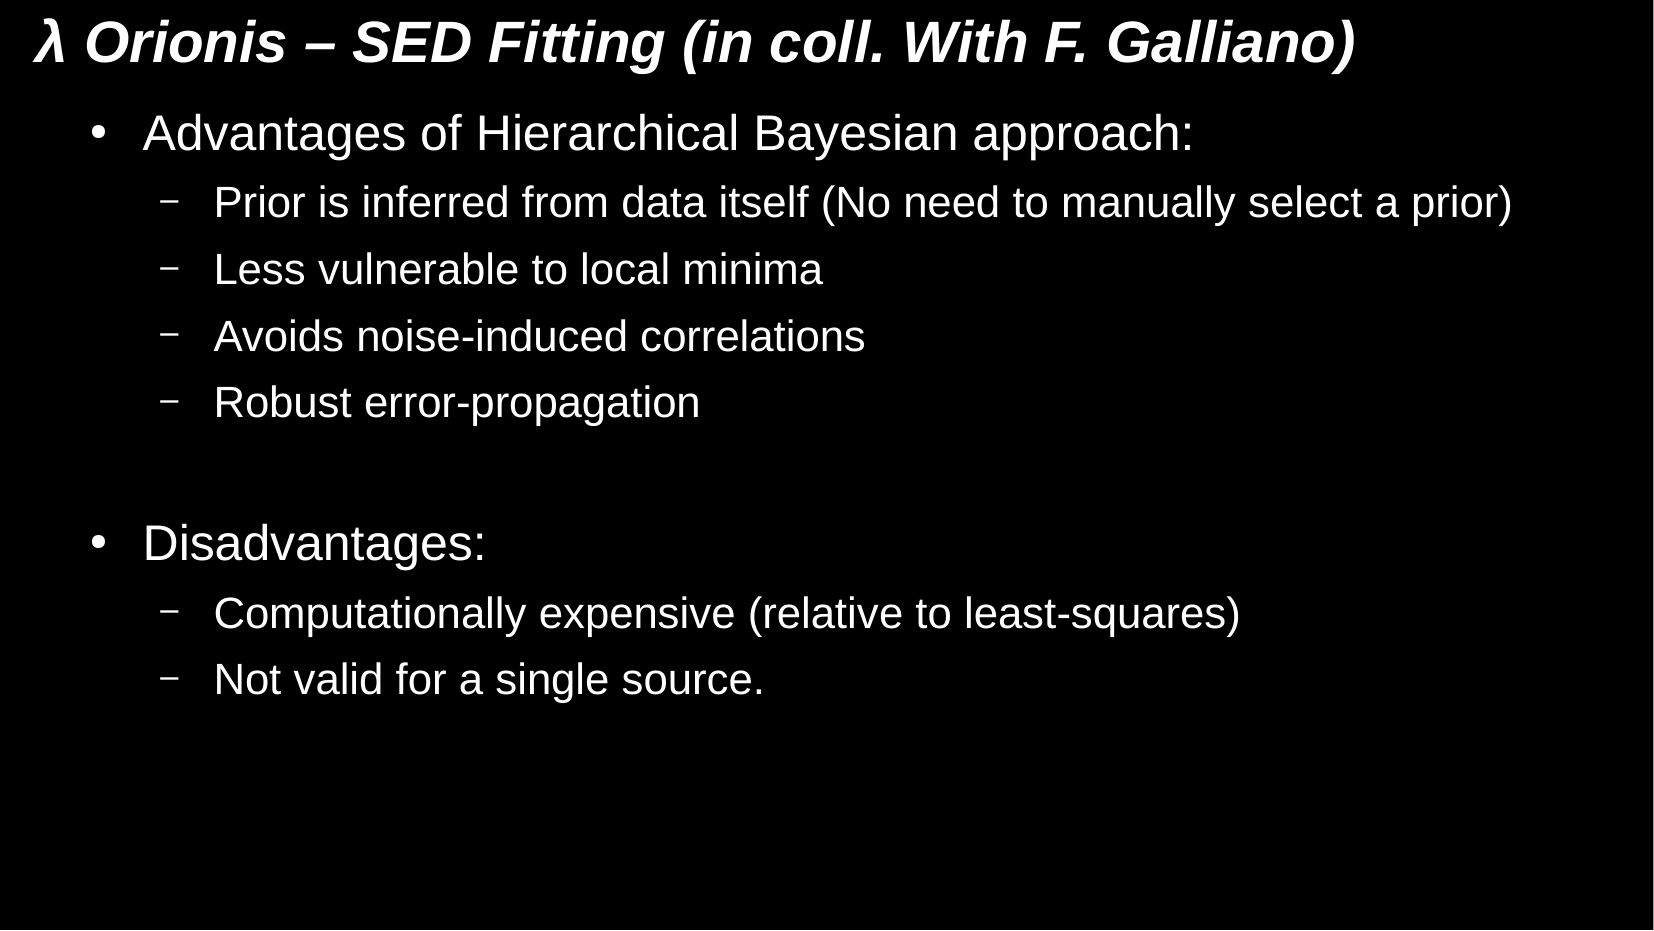

# λ Orionis – SED Fitting (in coll. With F. Galliano)
Advantages of Hierarchical Bayesian approach:
Prior is inferred from data itself (No need to manually select a prior)
Less vulnerable to local minima
Avoids noise-induced correlations
Robust error-propagation
Disadvantages:
Computationally expensive (relative to least-squares)
Not valid for a single source.